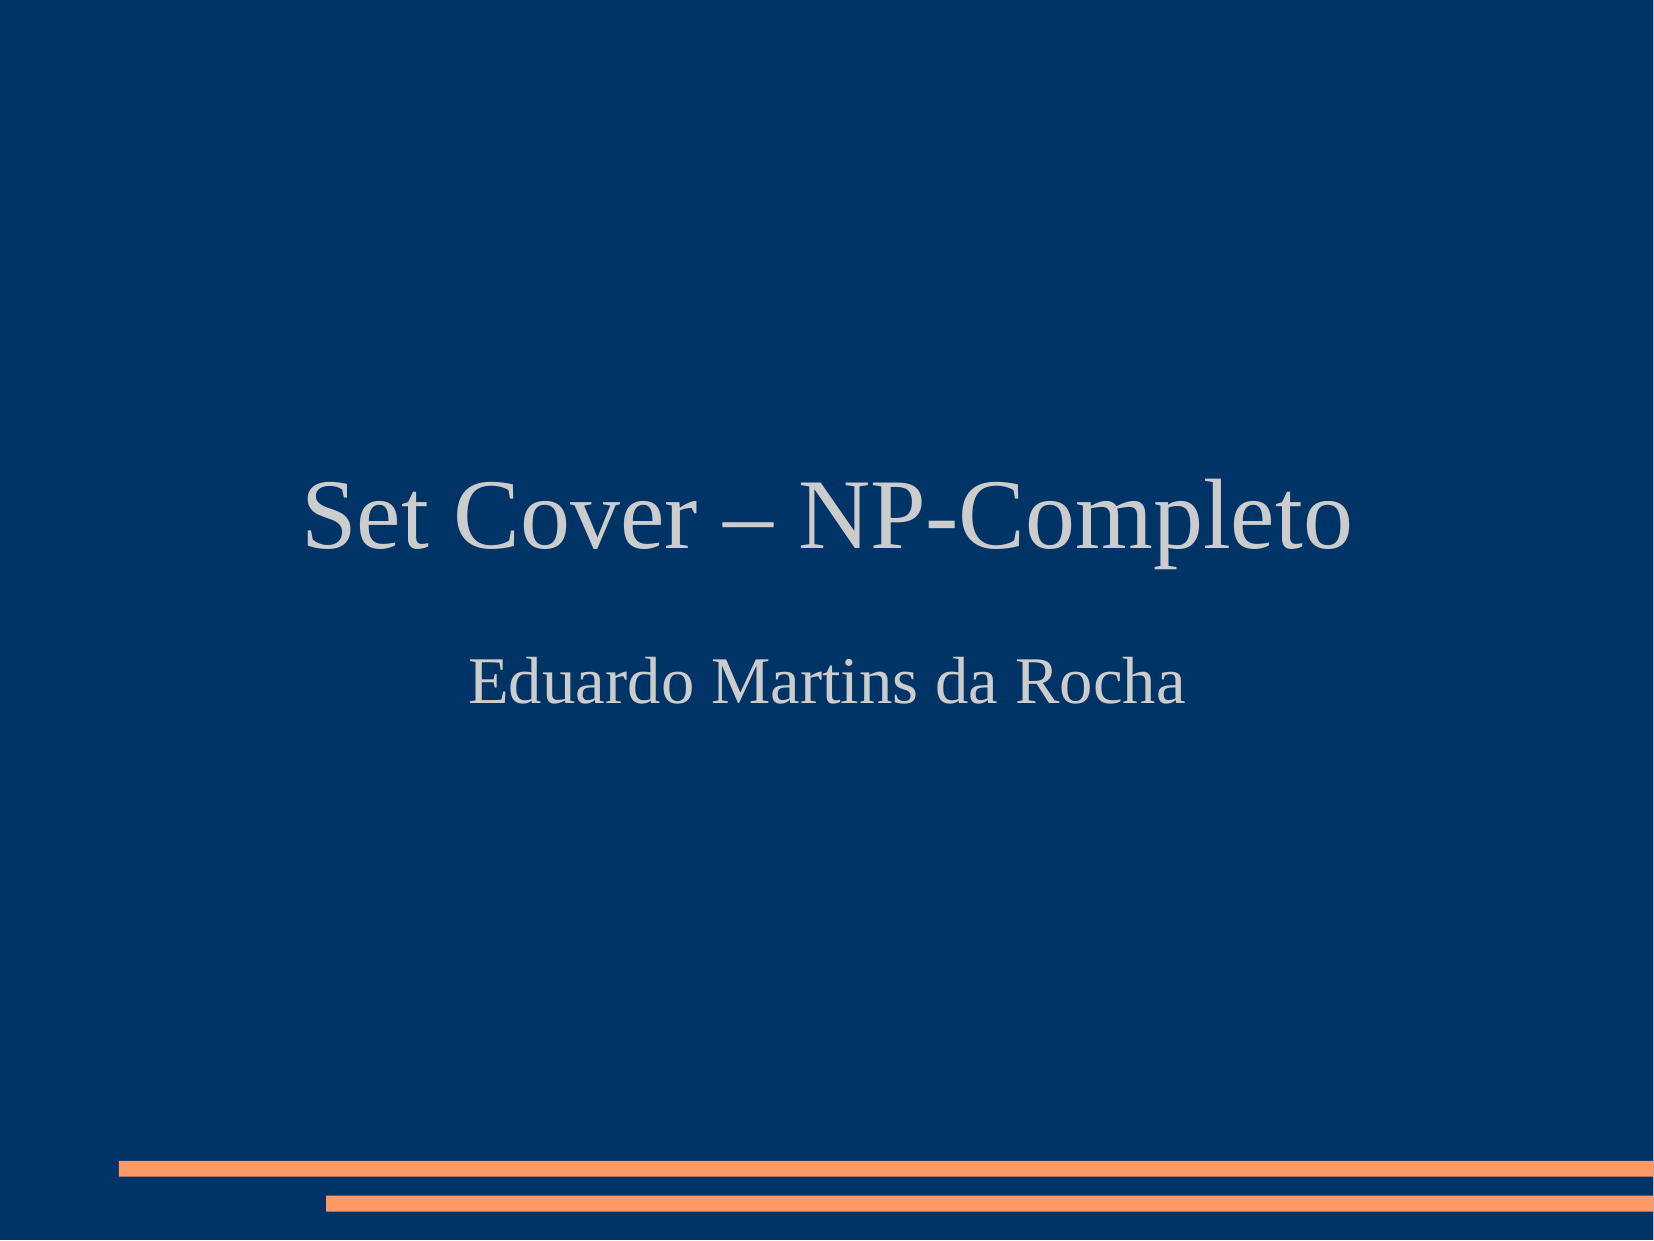

# Set Cover – NP-Completo
Eduardo Martins da Rocha